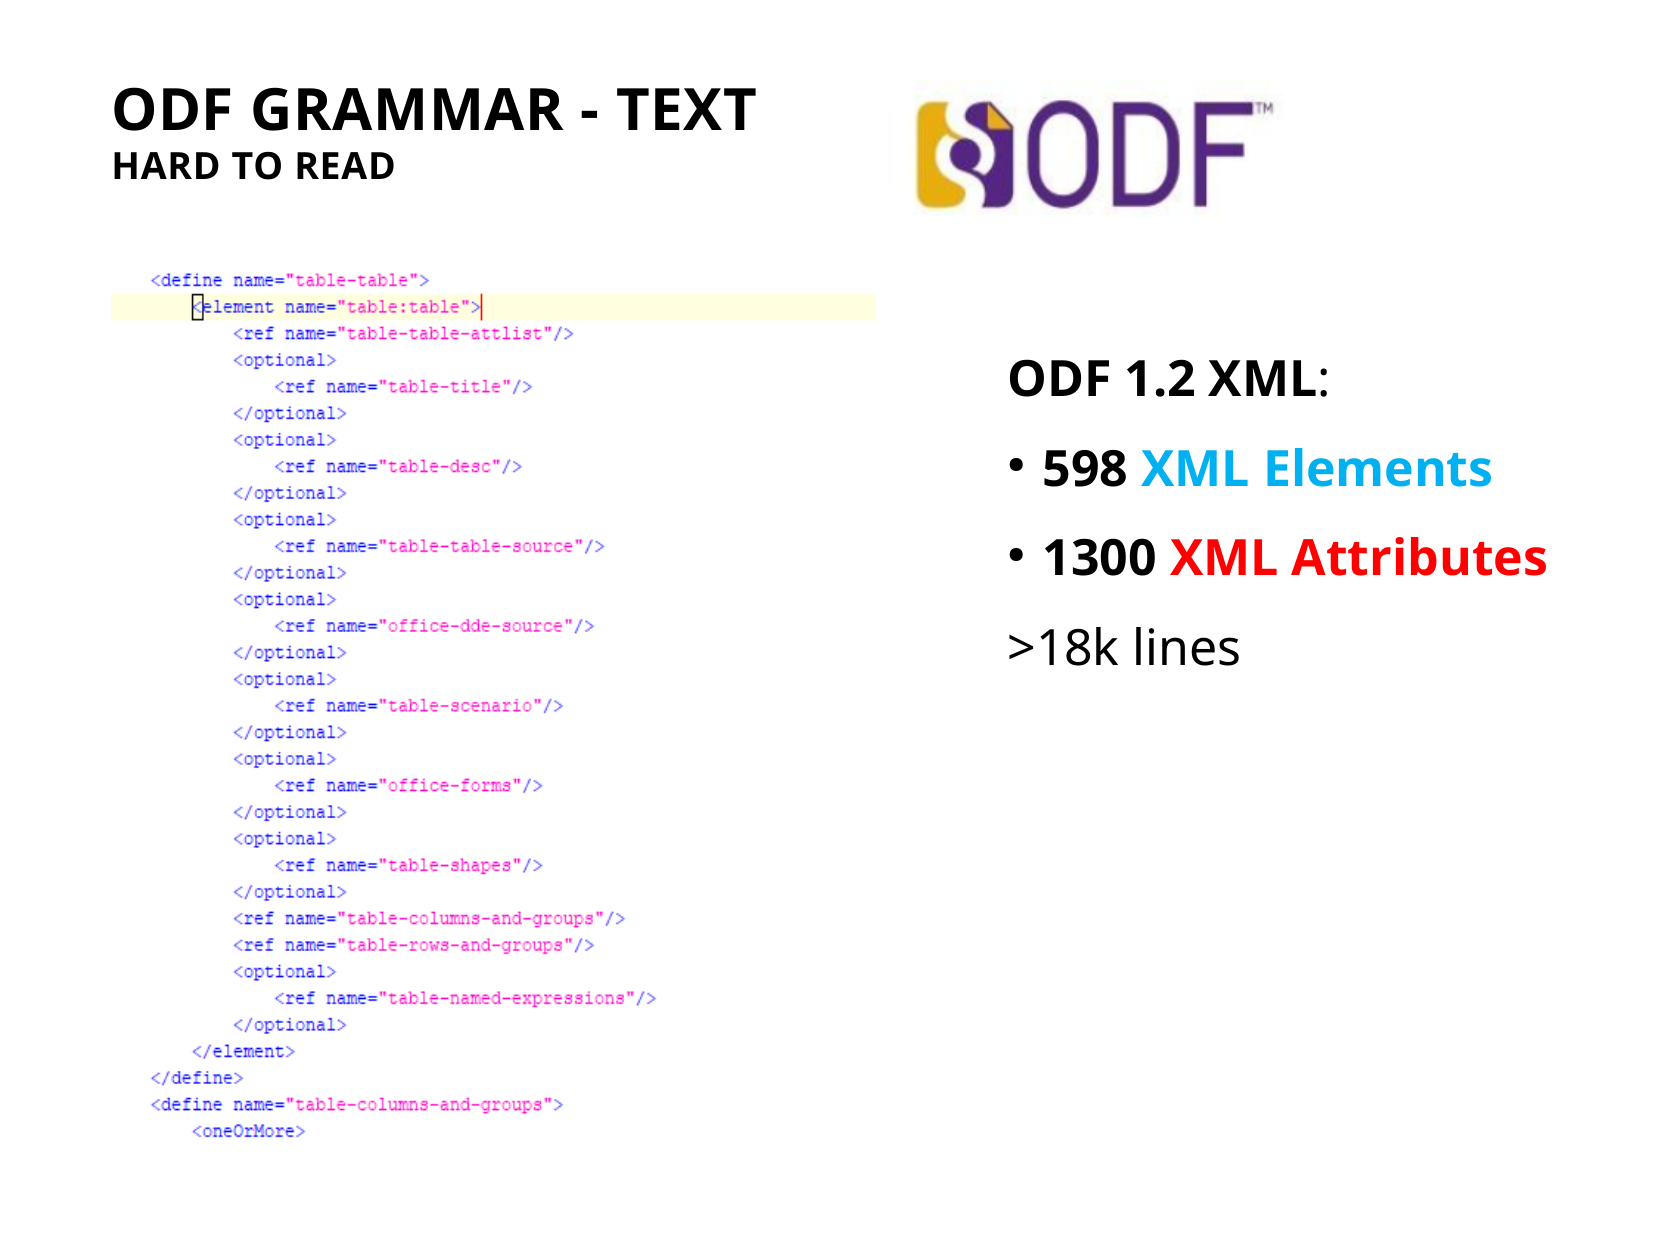

# ODF Grammar - text hard to read
ODF 1.2 XML:
598 XML Elements
1300 XML Attributes
>18k lines